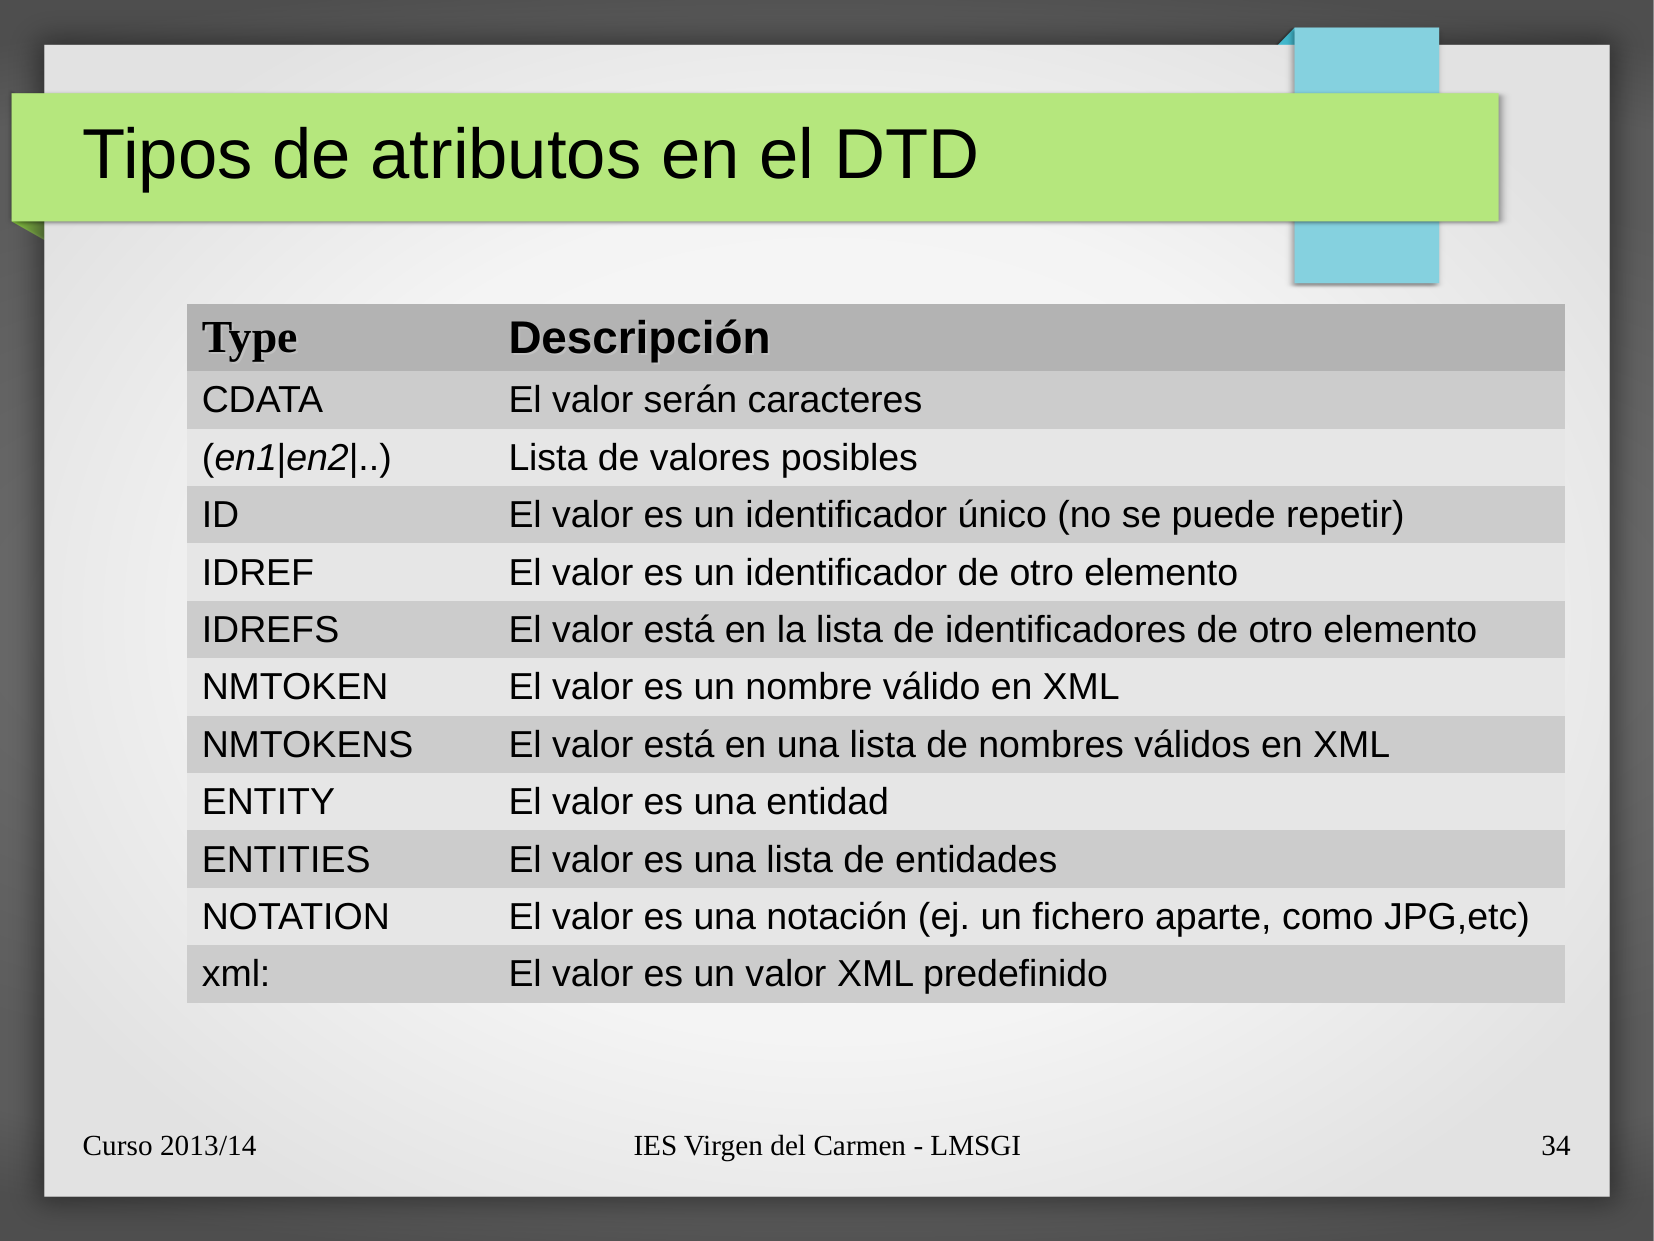

# Tipos de atributos en el DTD
| Type | Descripción |
| --- | --- |
| CDATA | El valor serán caracteres |
| (en1|en2|..) | Lista de valores posibles |
| ID | El valor es un identificador único (no se puede repetir) |
| IDREF | El valor es un identificador de otro elemento |
| IDREFS | El valor está en la lista de identificadores de otro elemento |
| NMTOKEN | El valor es un nombre válido en XML |
| NMTOKENS | El valor está en una lista de nombres válidos en XML |
| ENTITY | El valor es una entidad |
| ENTITIES | El valor es una lista de entidades |
| NOTATION | El valor es una notación (ej. un fichero aparte, como JPG,etc) |
| xml: | El valor es un valor XML predefinido |
Curso 2013/14
IES Virgen del Carmen - LMSGI
34